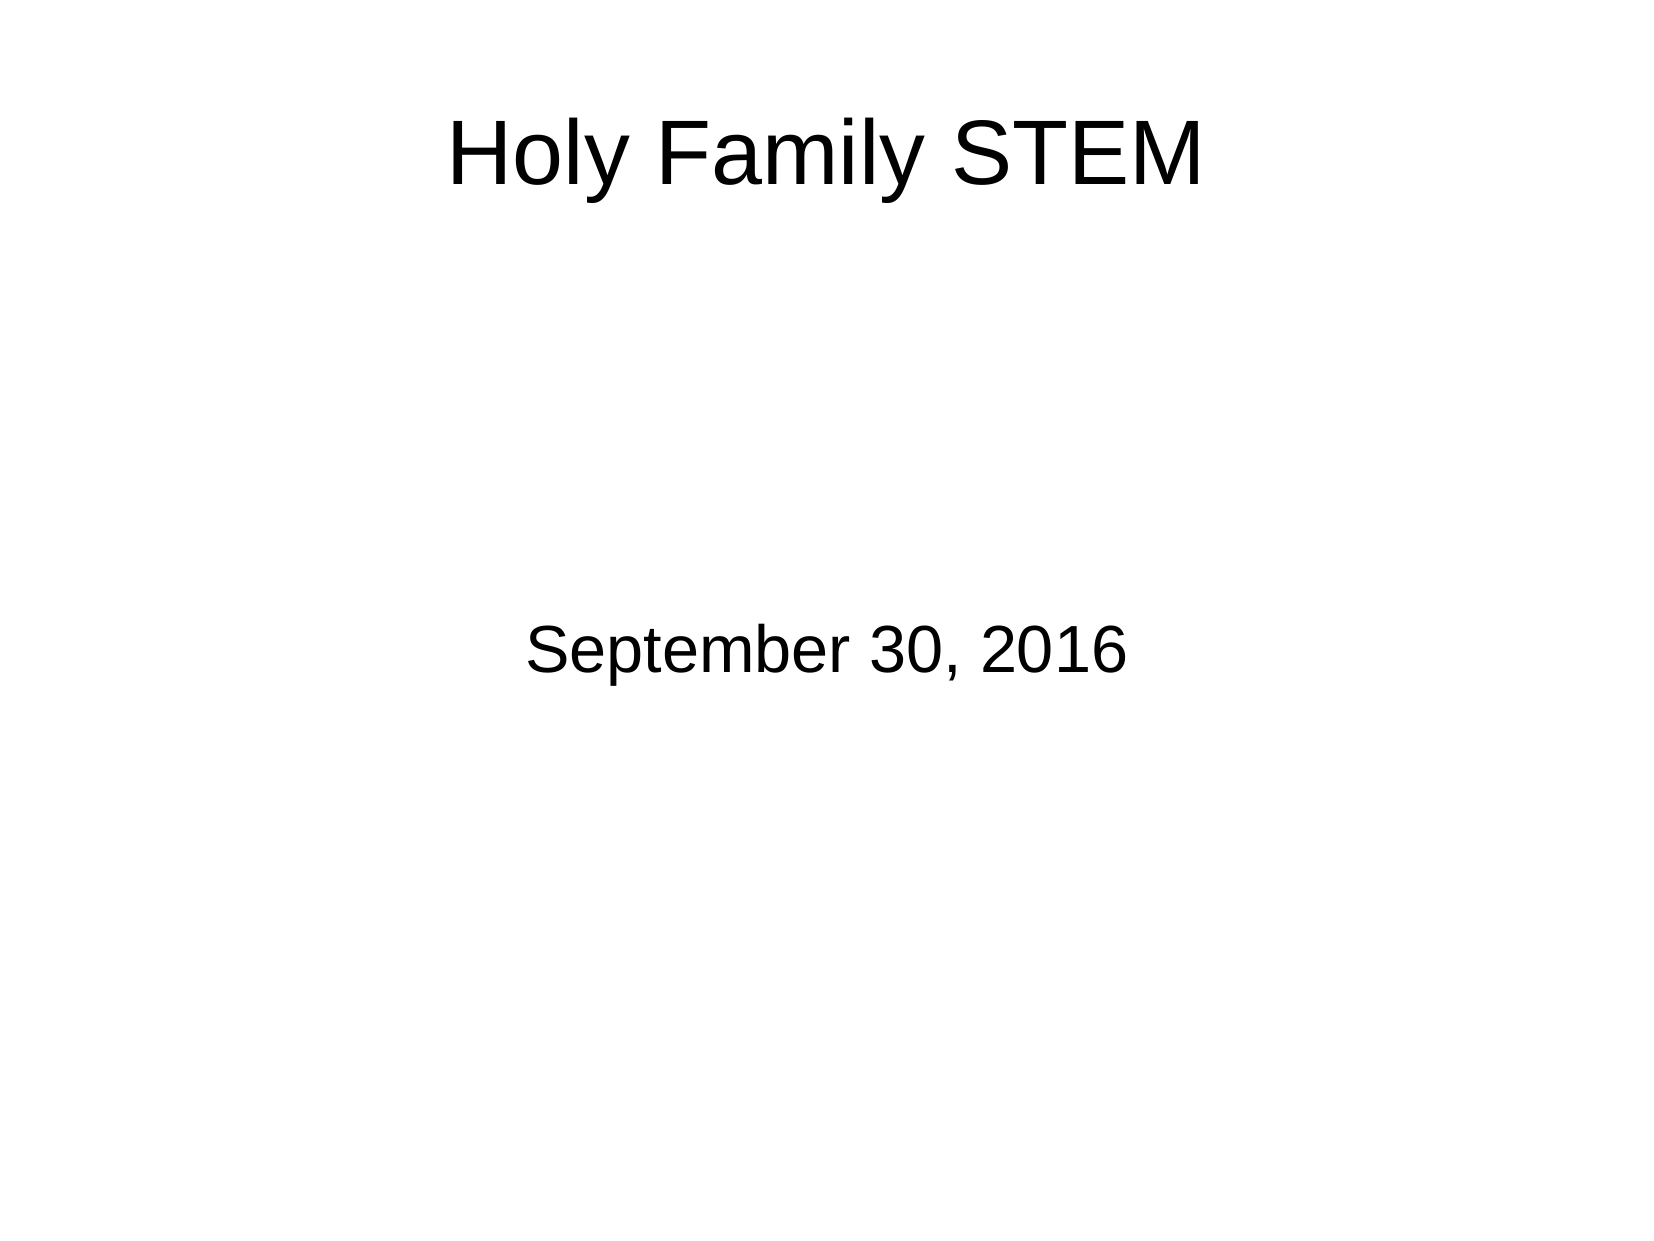

# Holy Family STEM
September 30, 2016